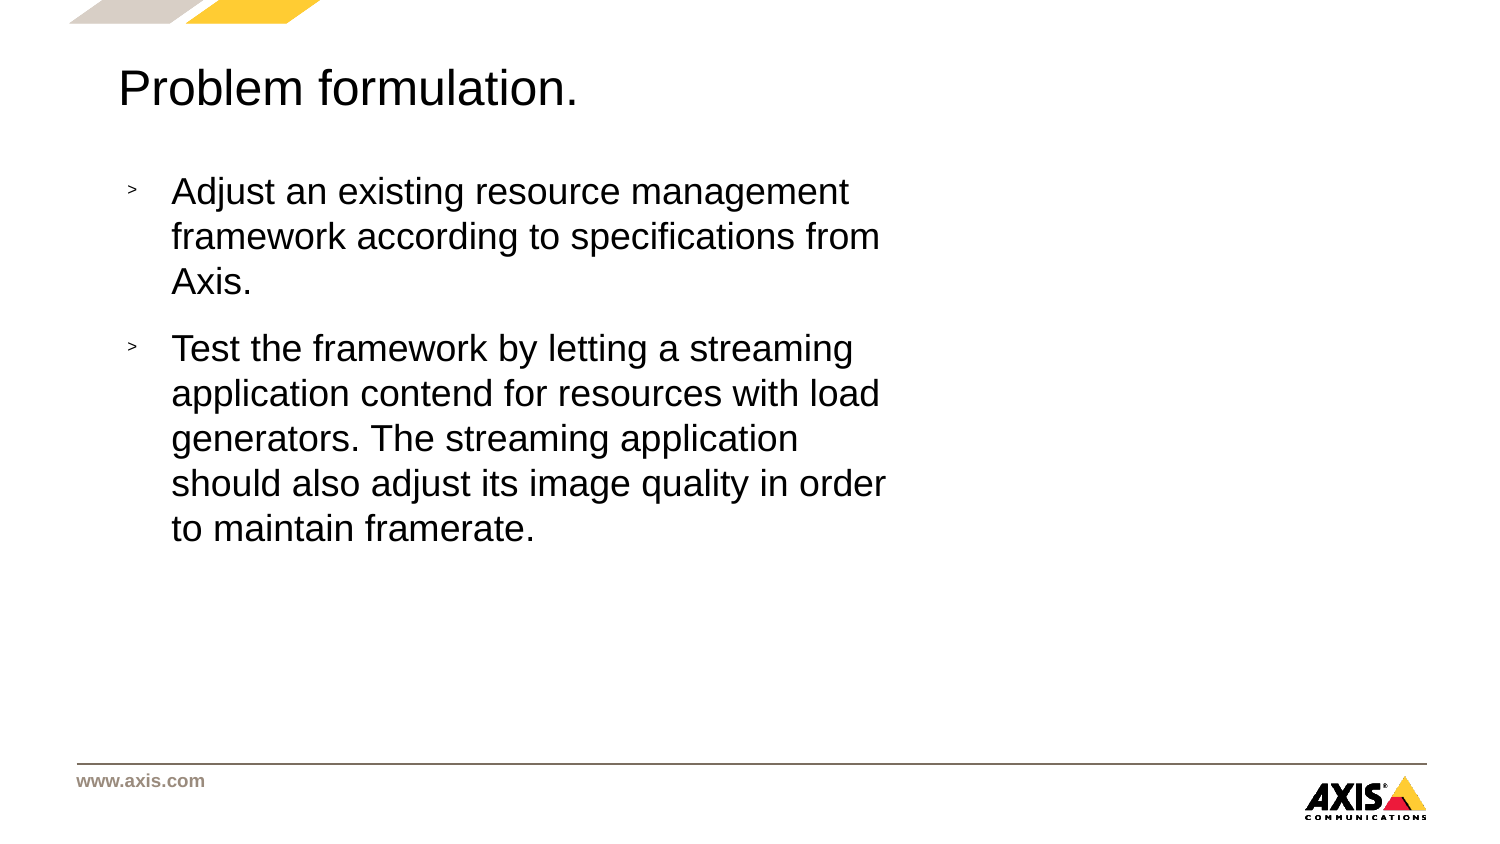

Problem formulation.
# Adjust an existing resource management framework according to specifications from Axis.
Test the framework by letting a streaming application contend for resources with load generators. The streaming application should also adjust its image quality in order to maintain framerate.